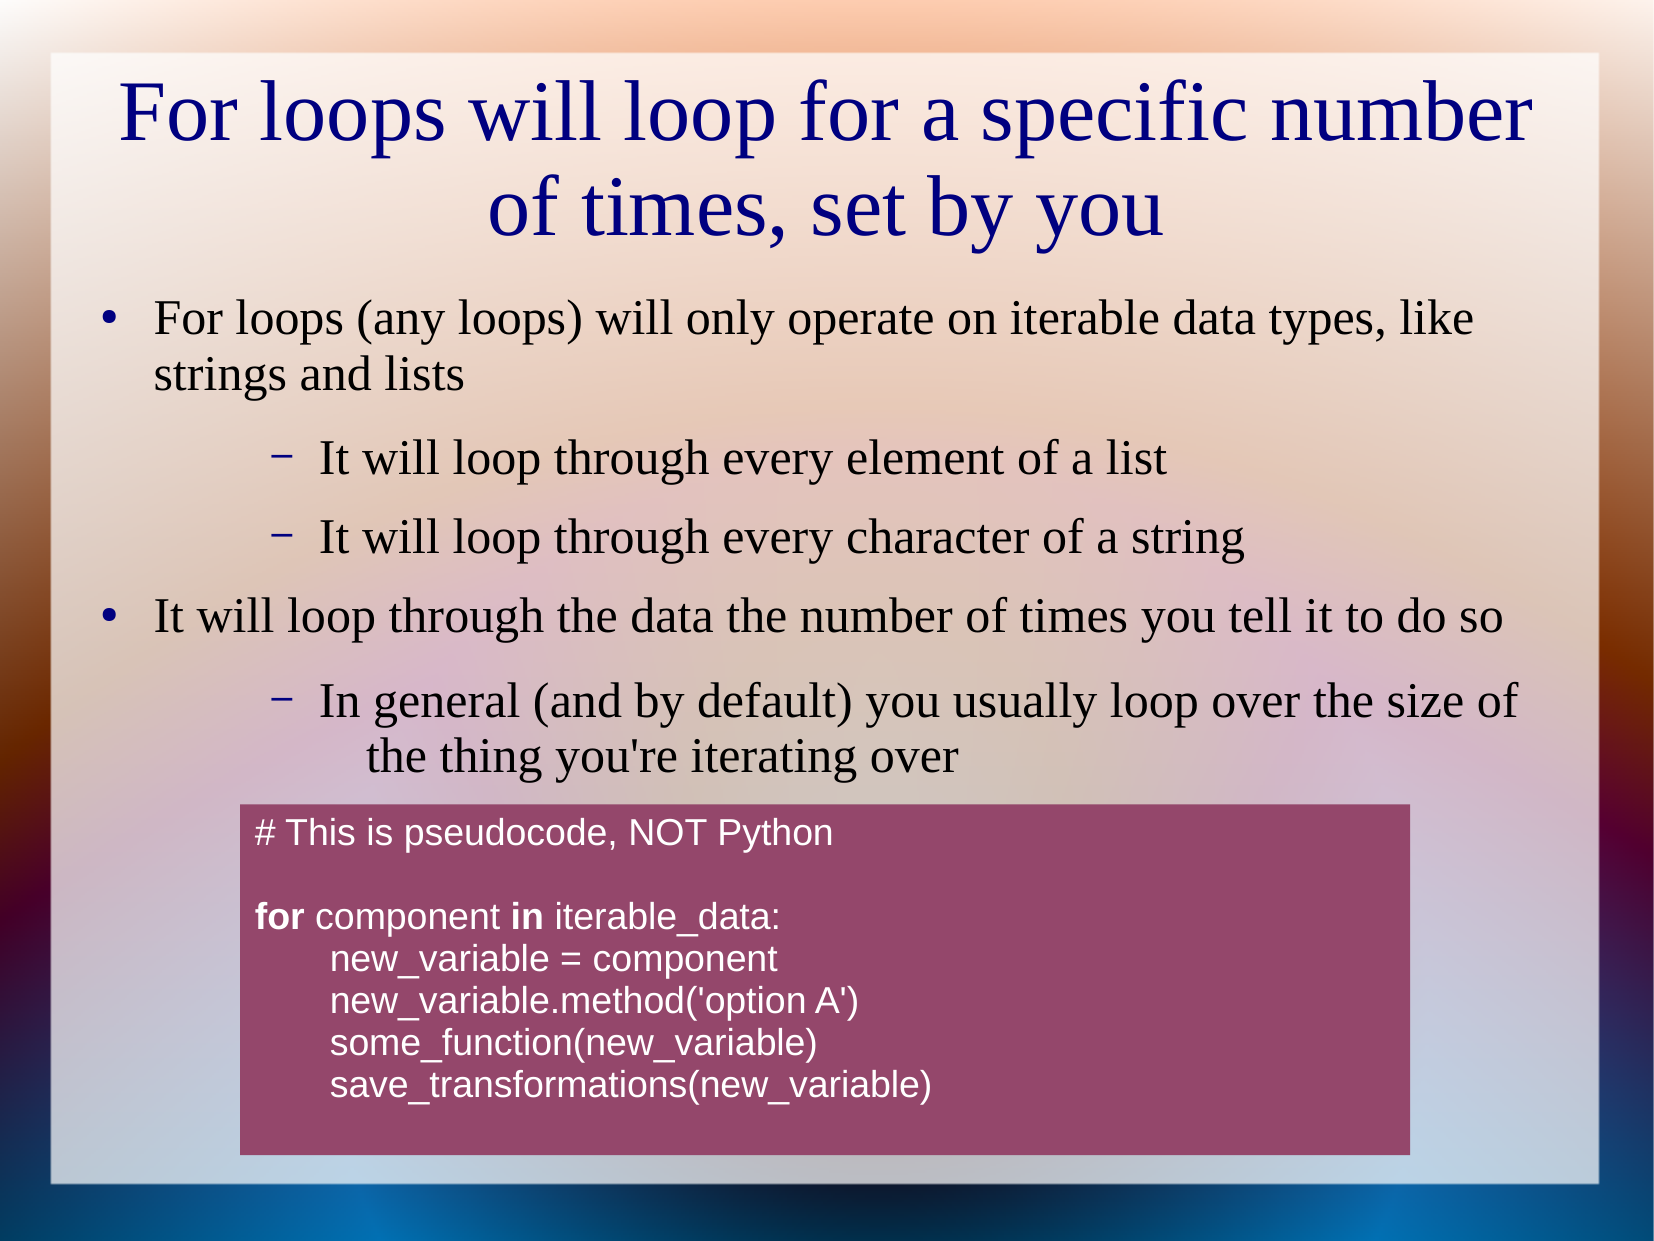

# For loops will loop for a specific number of times, set by you
For loops (any loops) will only operate on iterable data types, like strings and lists
It will loop through every element of a list
It will loop through every character of a string
It will loop through the data the number of times you tell it to do so
In general (and by default) you usually loop over the size of the thing you're iterating over
# This is pseudocode, NOT Python
for component in iterable_data:
	new_variable = component
	new_variable.method('option A')
	some_function(new_variable)
	save_transformations(new_variable)